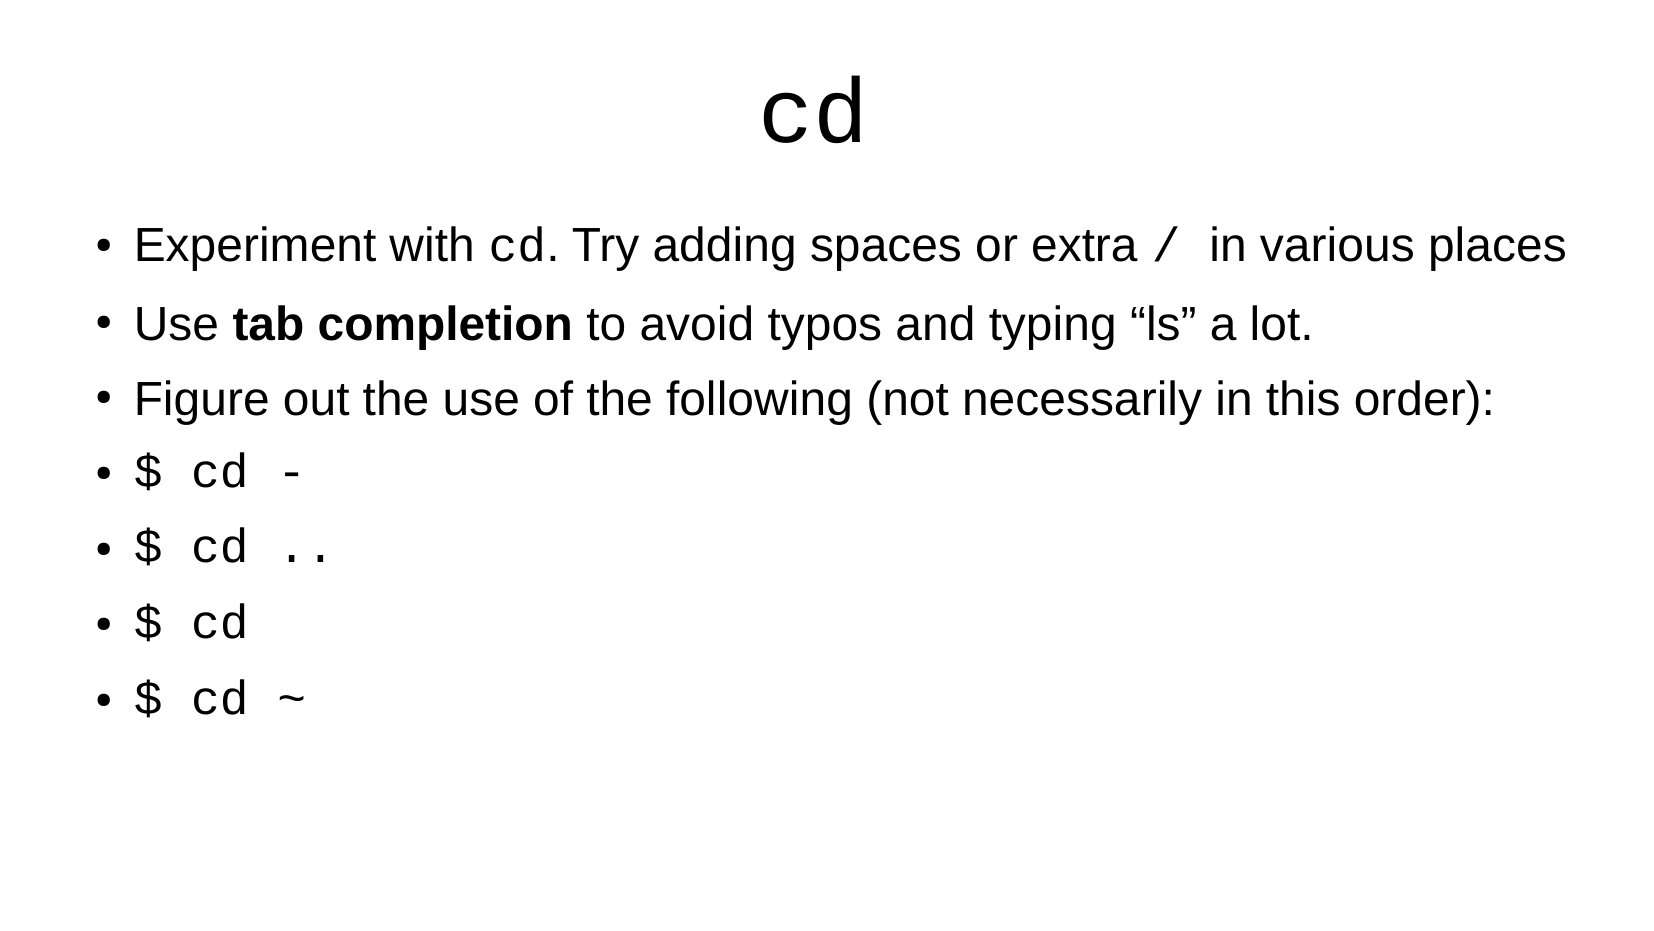

# cd
Experiment with cd. Try adding spaces or extra / in various places
Use tab completion to avoid typos and typing “ls” a lot.
Figure out the use of the following (not necessarily in this order):
$ cd -
$ cd ..
$ cd
$ cd ~